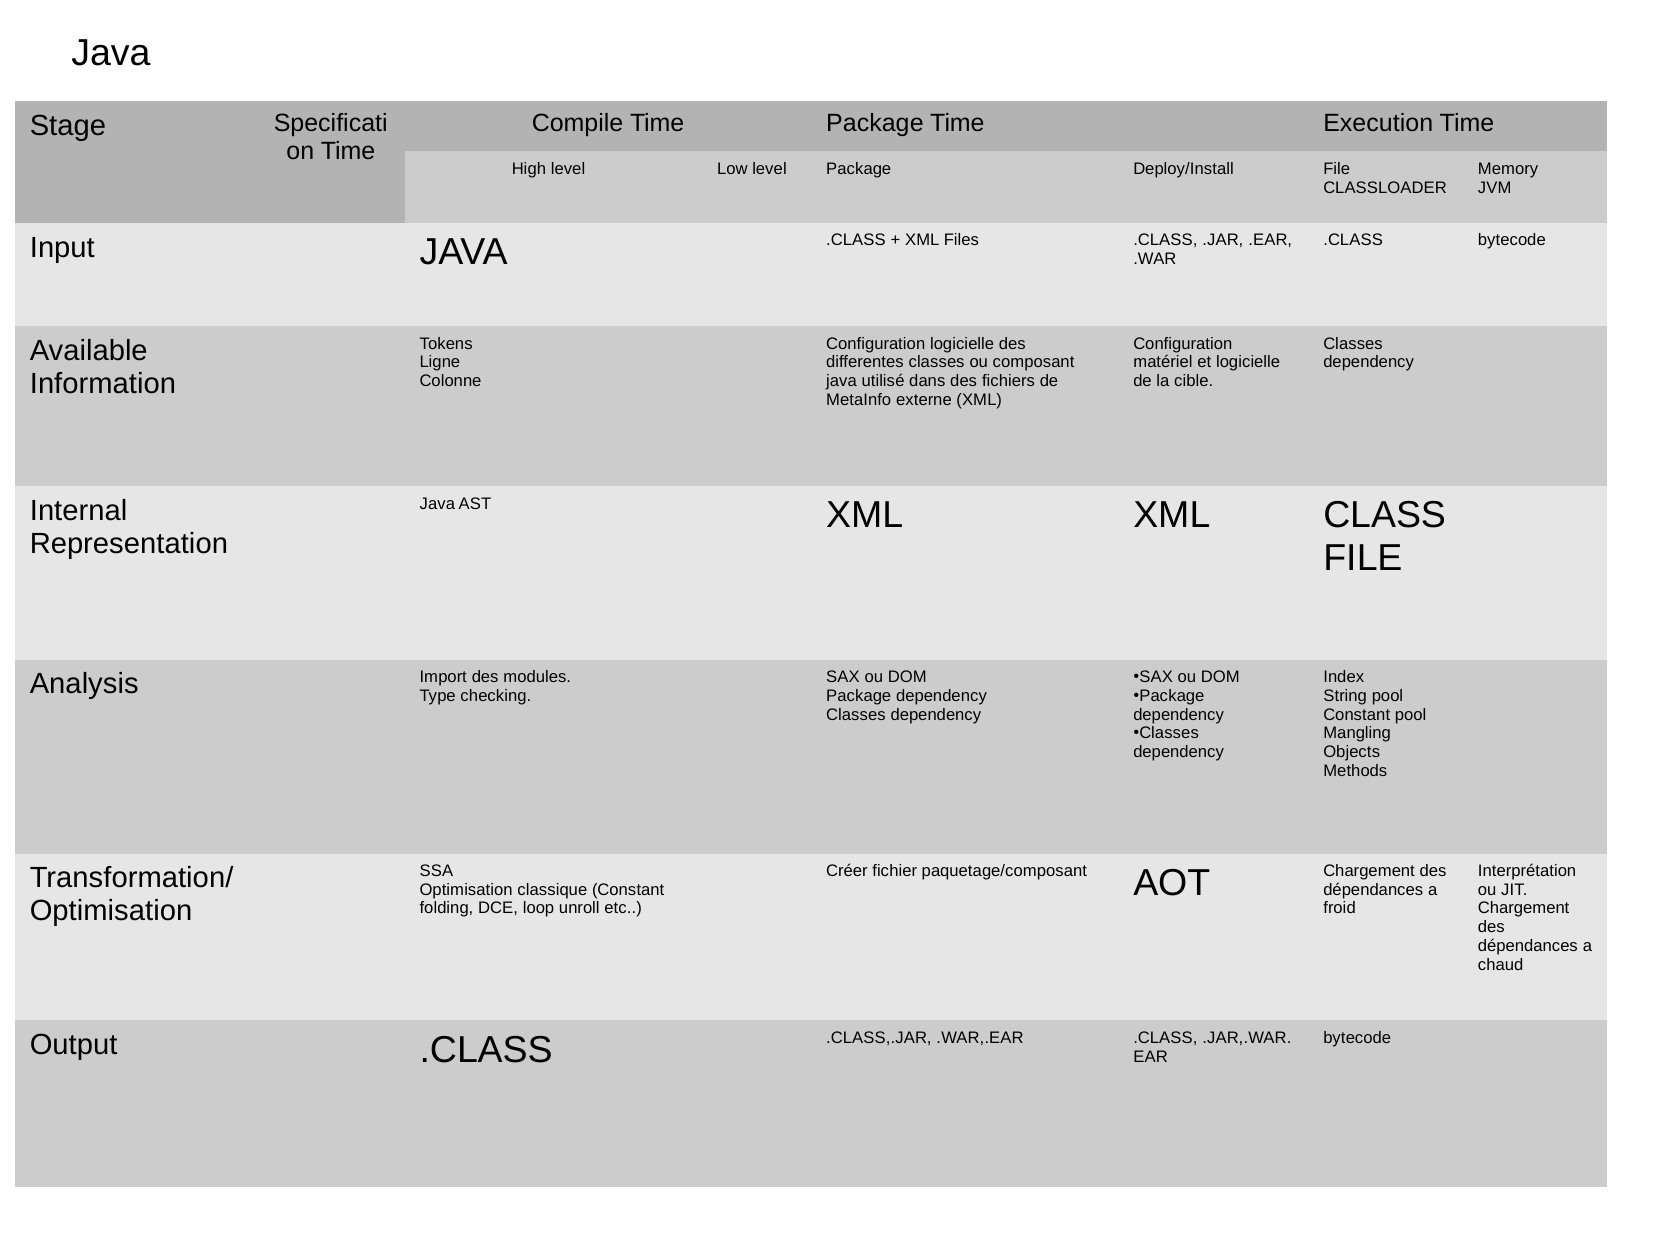

Java
| Stage | Specification Time | Compile Time | | Package Time | | Execution Time | |
| --- | --- | --- | --- | --- | --- | --- | --- |
| | | High level | Low level | Package | Deploy/Install | File CLASSLOADER | Memory JVM |
| Input | | JAVA | | .CLASS + XML Files | .CLASS, .JAR, .EAR, .WAR | .CLASS | bytecode |
| Available Information | | Tokens Ligne Colonne | | Configuration logicielle des differentes classes ou composant java utilisé dans des fichiers de MetaInfo externe (XML) | Configuration matériel et logicielle de la cible. | Classes dependency | |
| Internal Representation | | Java AST | | XML | XML | CLASS FILE | |
| Analysis | | Import des modules. Type checking. | | SAX ou DOM Package dependency Classes dependency | SAX ou DOM Package dependency Classes dependency | Index String pool Constant pool Mangling Objects Methods | |
| Transformation/ Optimisation | | SSA Optimisation classique (Constant folding, DCE, loop unroll etc..) | | Créer fichier paquetage/composant | AOT | Chargement des dépendances a froid | Interprétation ou JIT. Chargement des dépendances a chaud |
| Output | | .CLASS | | .CLASS,.JAR, .WAR,.EAR | .CLASS, .JAR,.WAR.EAR | bytecode | |